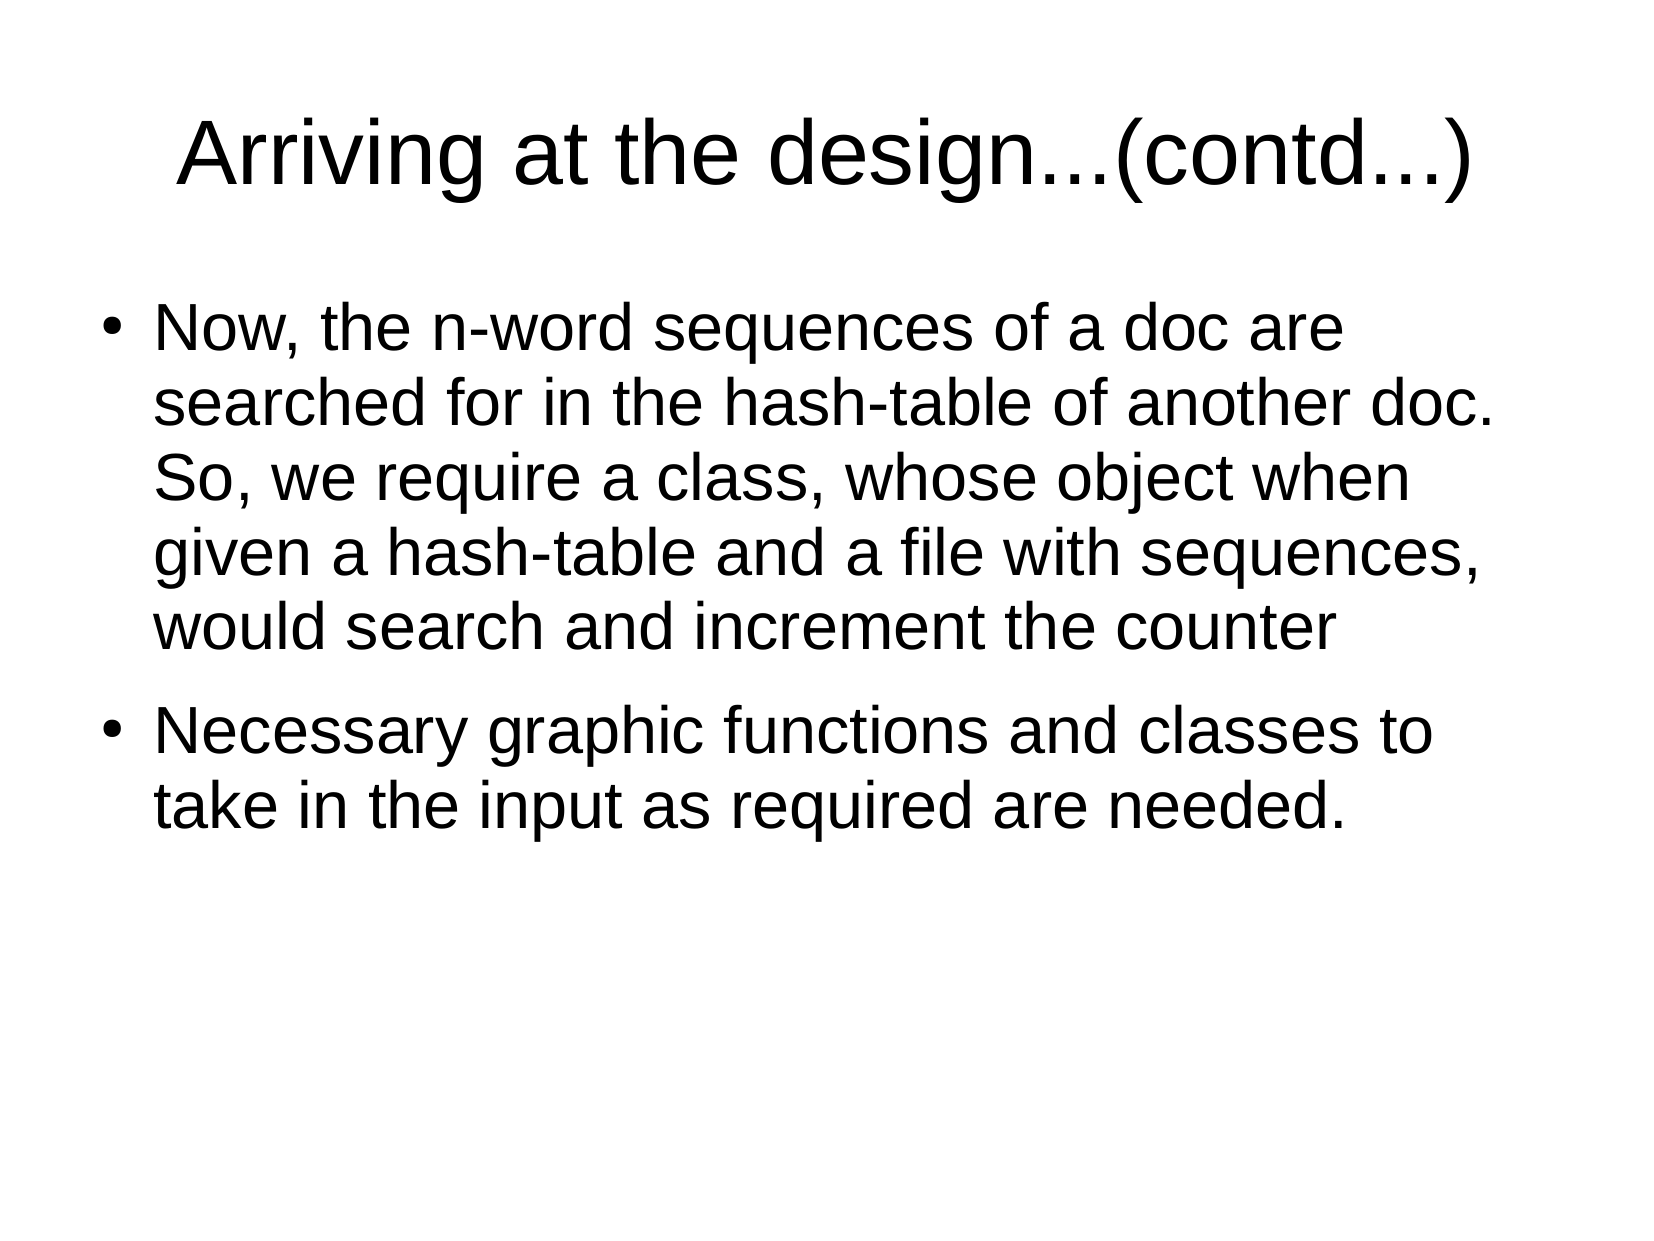

# Arriving at the design...(contd...)
Now, the n-word sequences of a doc are searched for in the hash-table of another doc. So, we require a class, whose object when given a hash-table and a file with sequences, would search and increment the counter
Necessary graphic functions and classes to take in the input as required are needed.